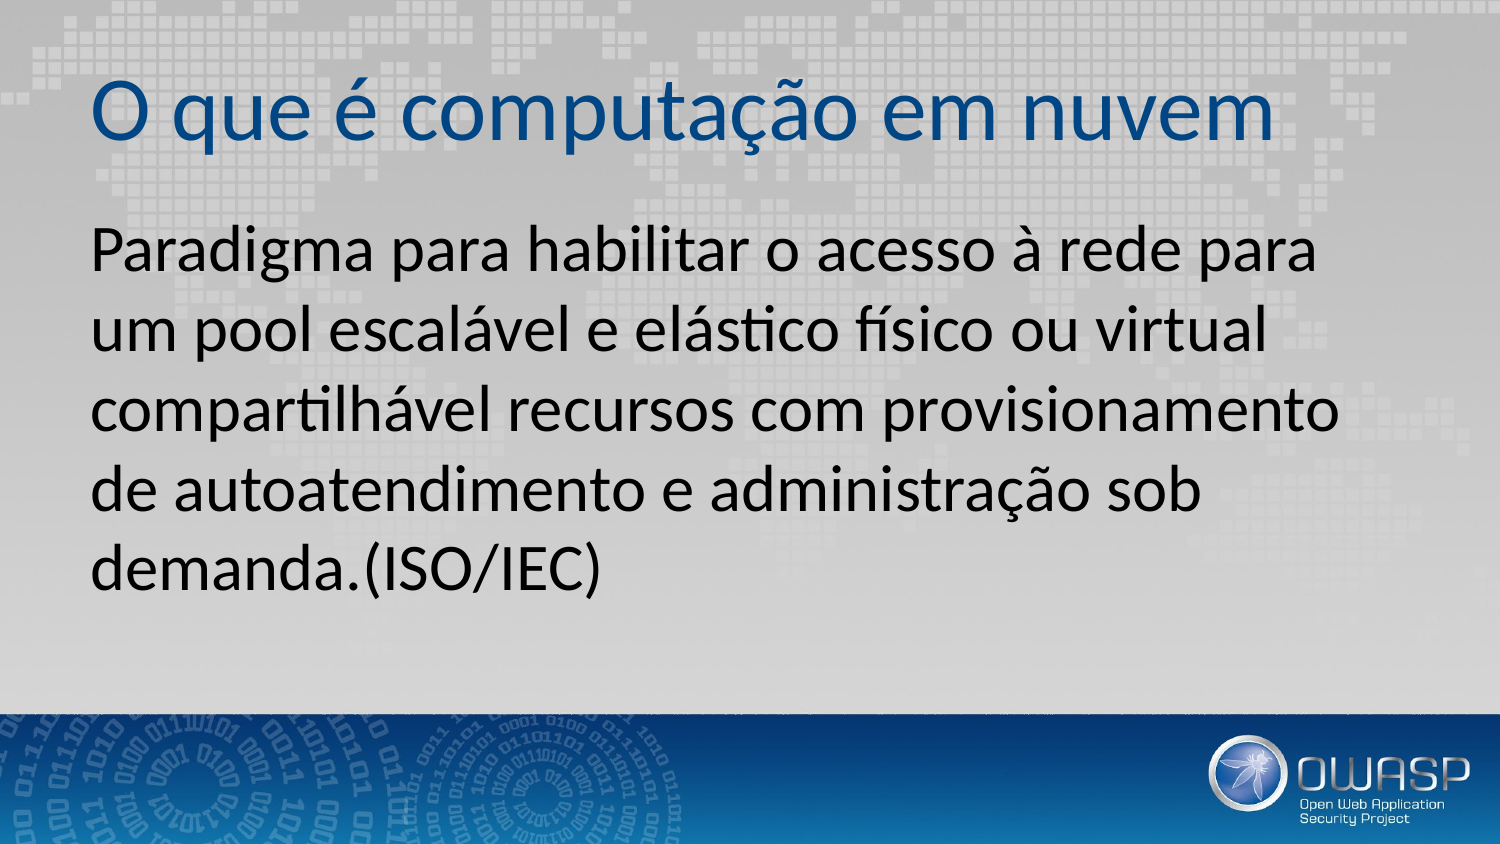

# O que é computação em nuvem
Paradigma para habilitar o acesso à rede para um pool escalável e elástico físico ou virtual compartilhável recursos com provisionamento de autoatendimento e administração sob demanda.(ISO/IEC)